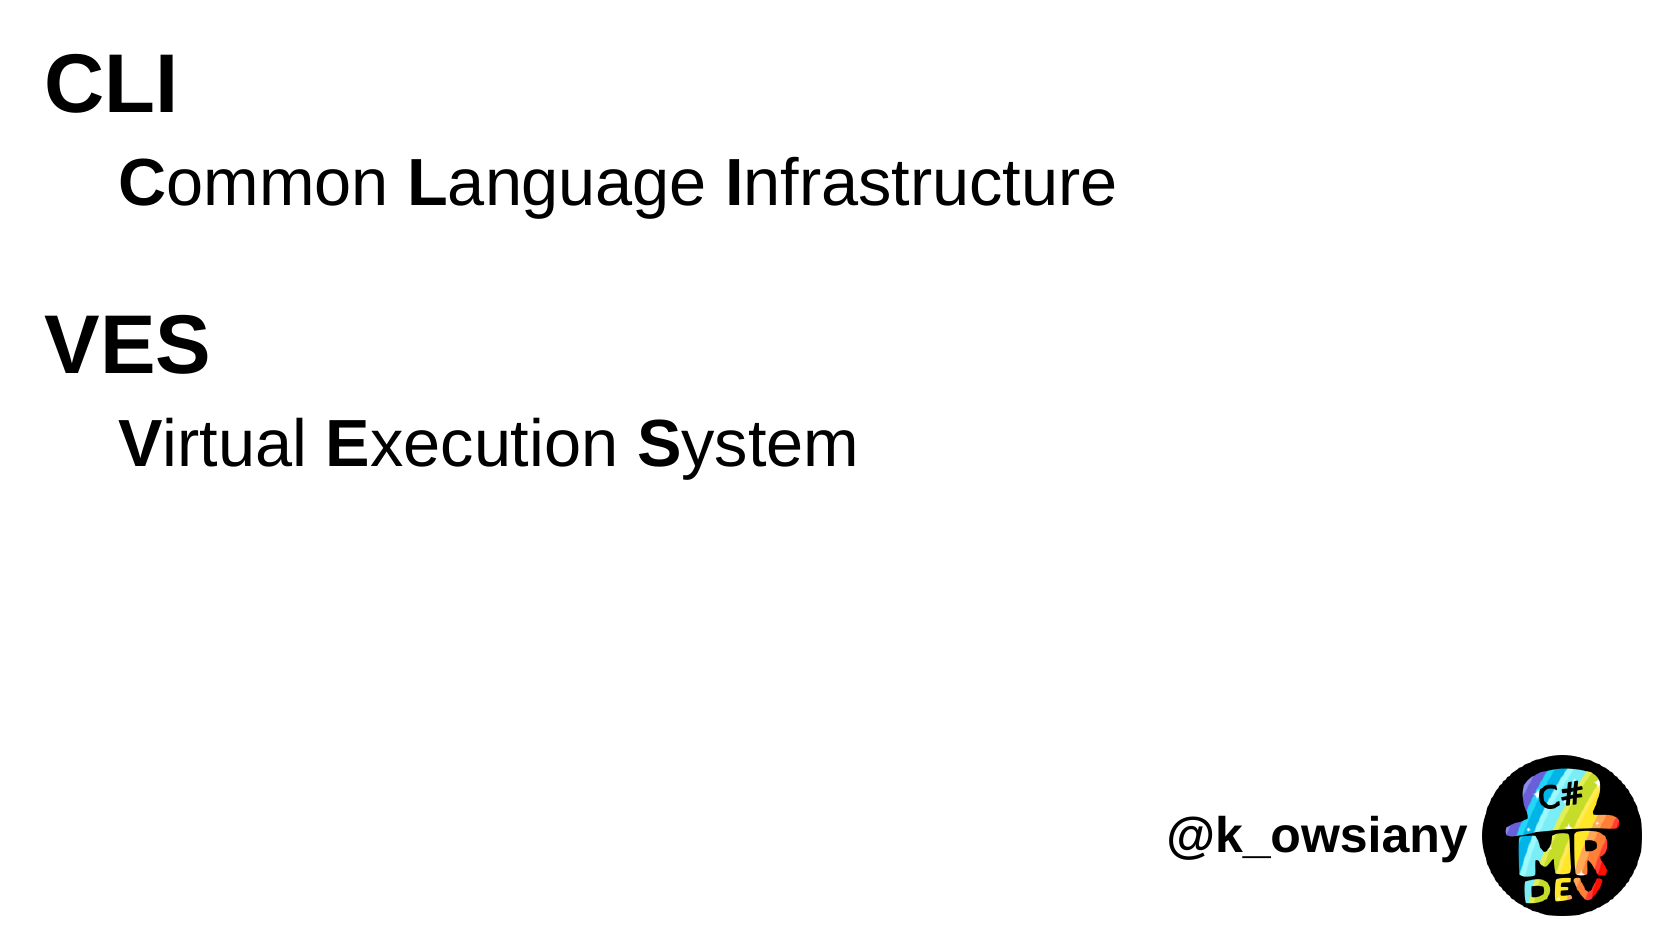

CLI
	Common Language Infrastructure
VES
	Virtual Execution System